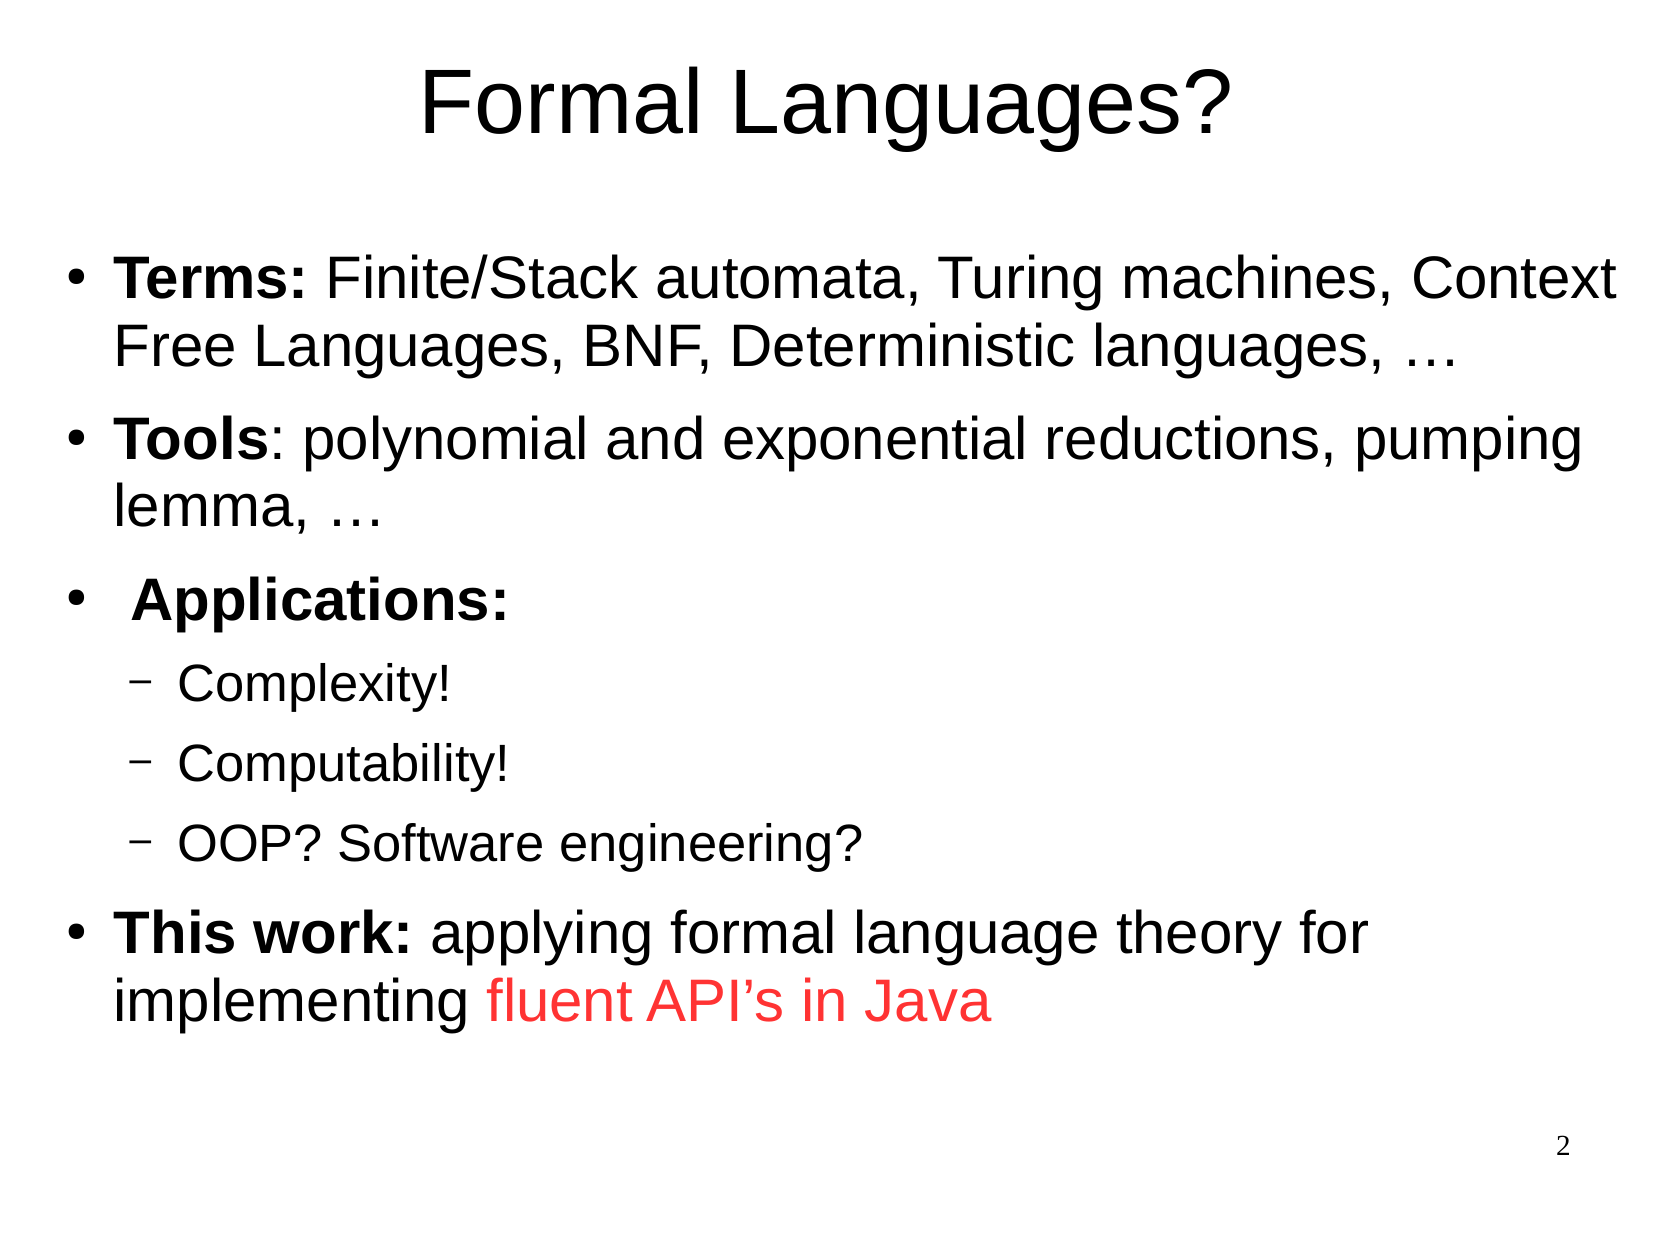

# Formal Languages?
Terms: Finite/Stack automata, Turing machines, Context Free Languages, BNF, Deterministic languages, …
Tools: polynomial and exponential reductions, pumping lemma, …
 Applications:
Complexity!
Computability!
OOP? Software engineering?
This work: applying formal language theory for implementing fluent API’s in Java
2